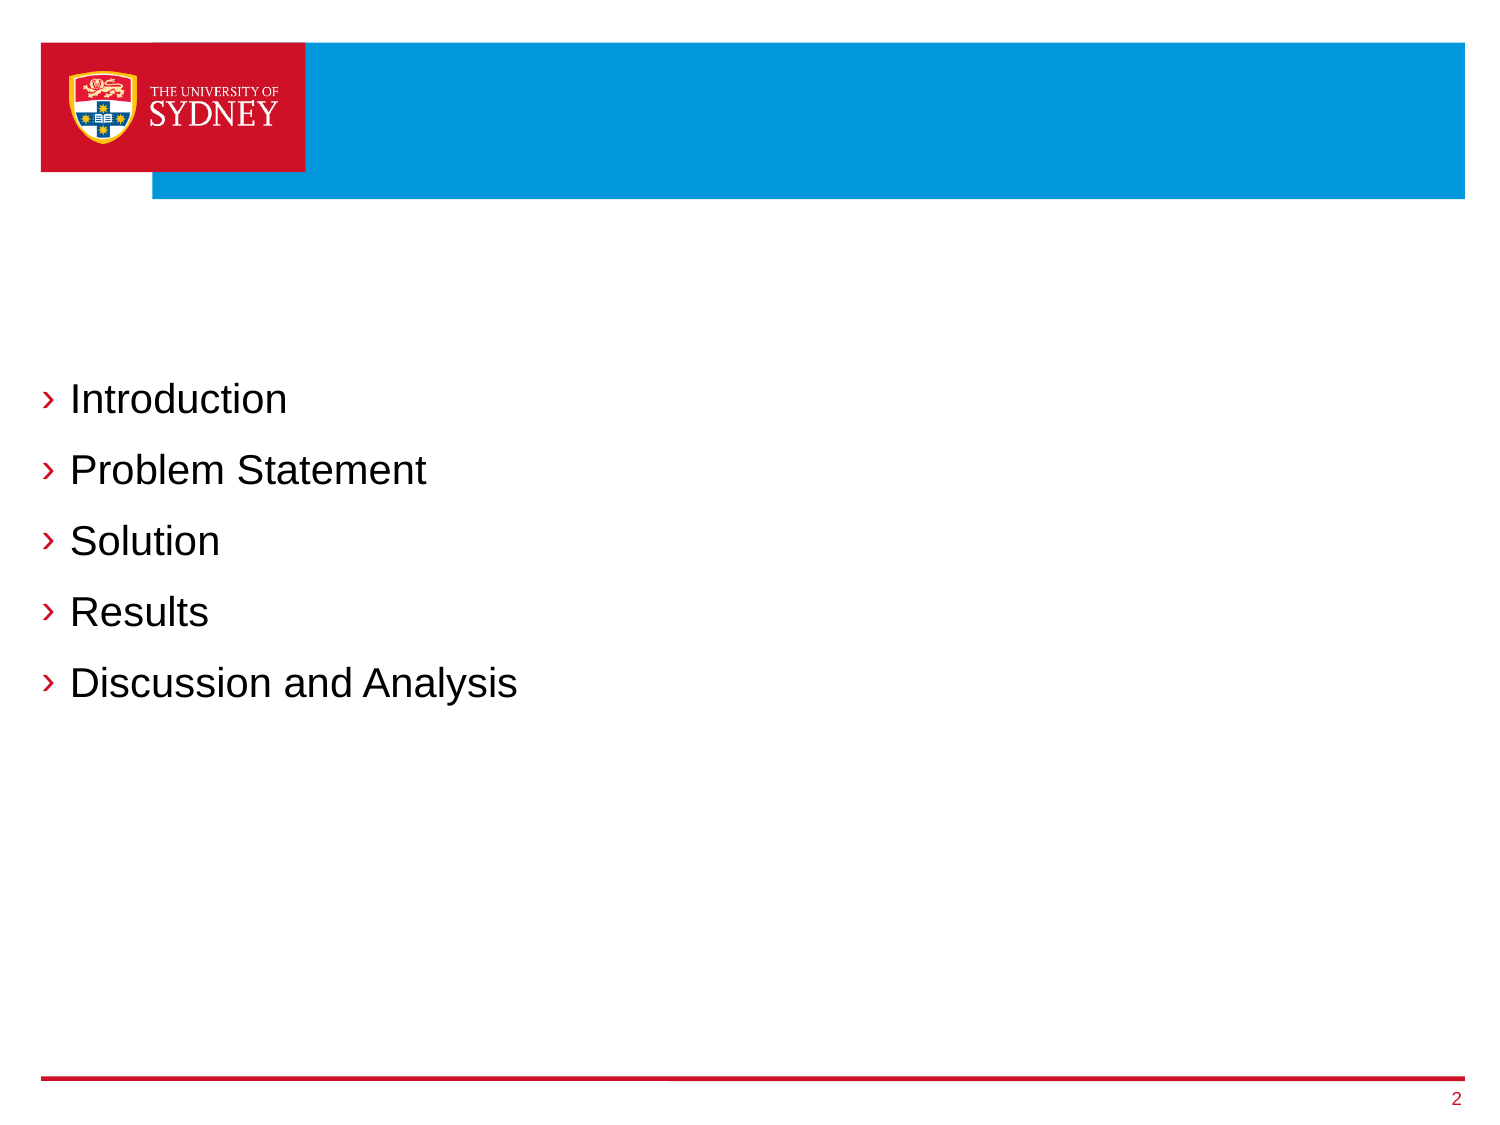

#
Introduction
Problem Statement
Solution
Results
Discussion and Analysis